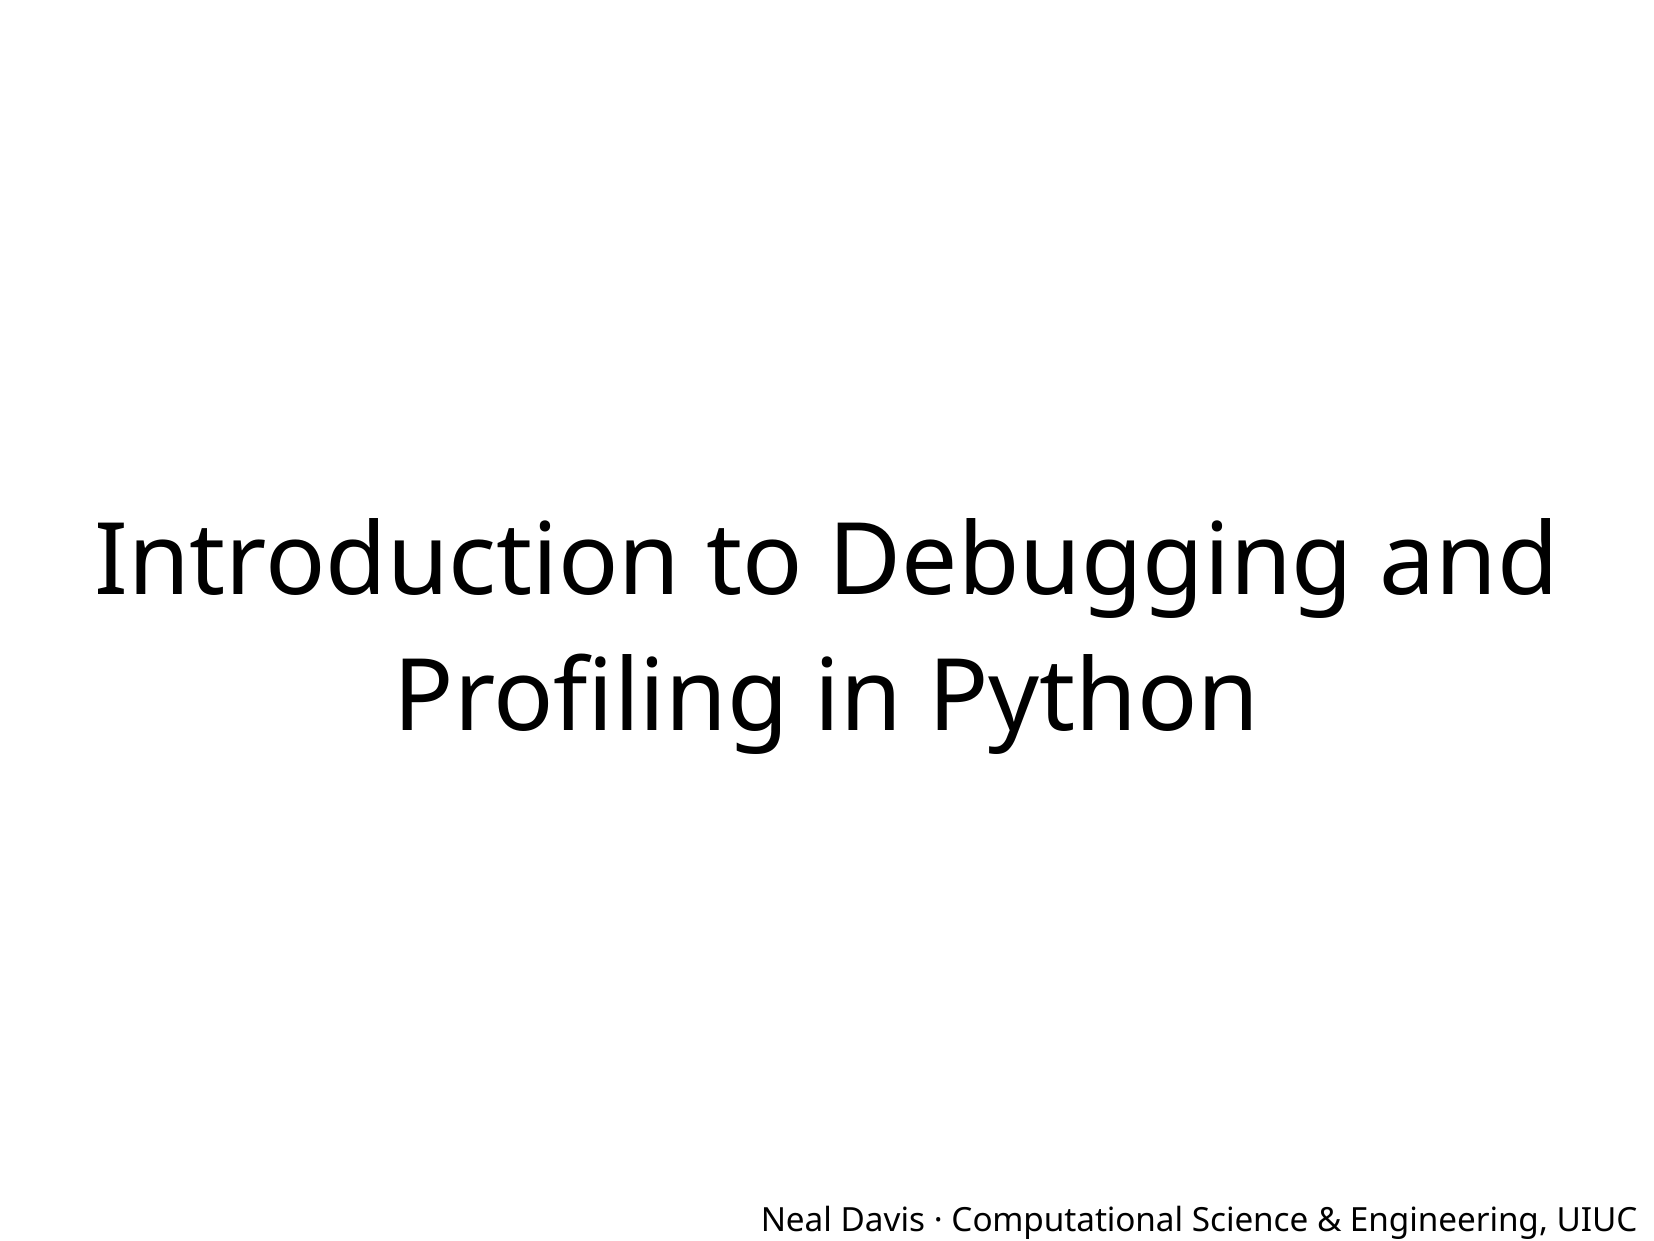

Introduction to Debugging and Profiling in Python
Neal Davis · Computational Science & Engineering, UIUC